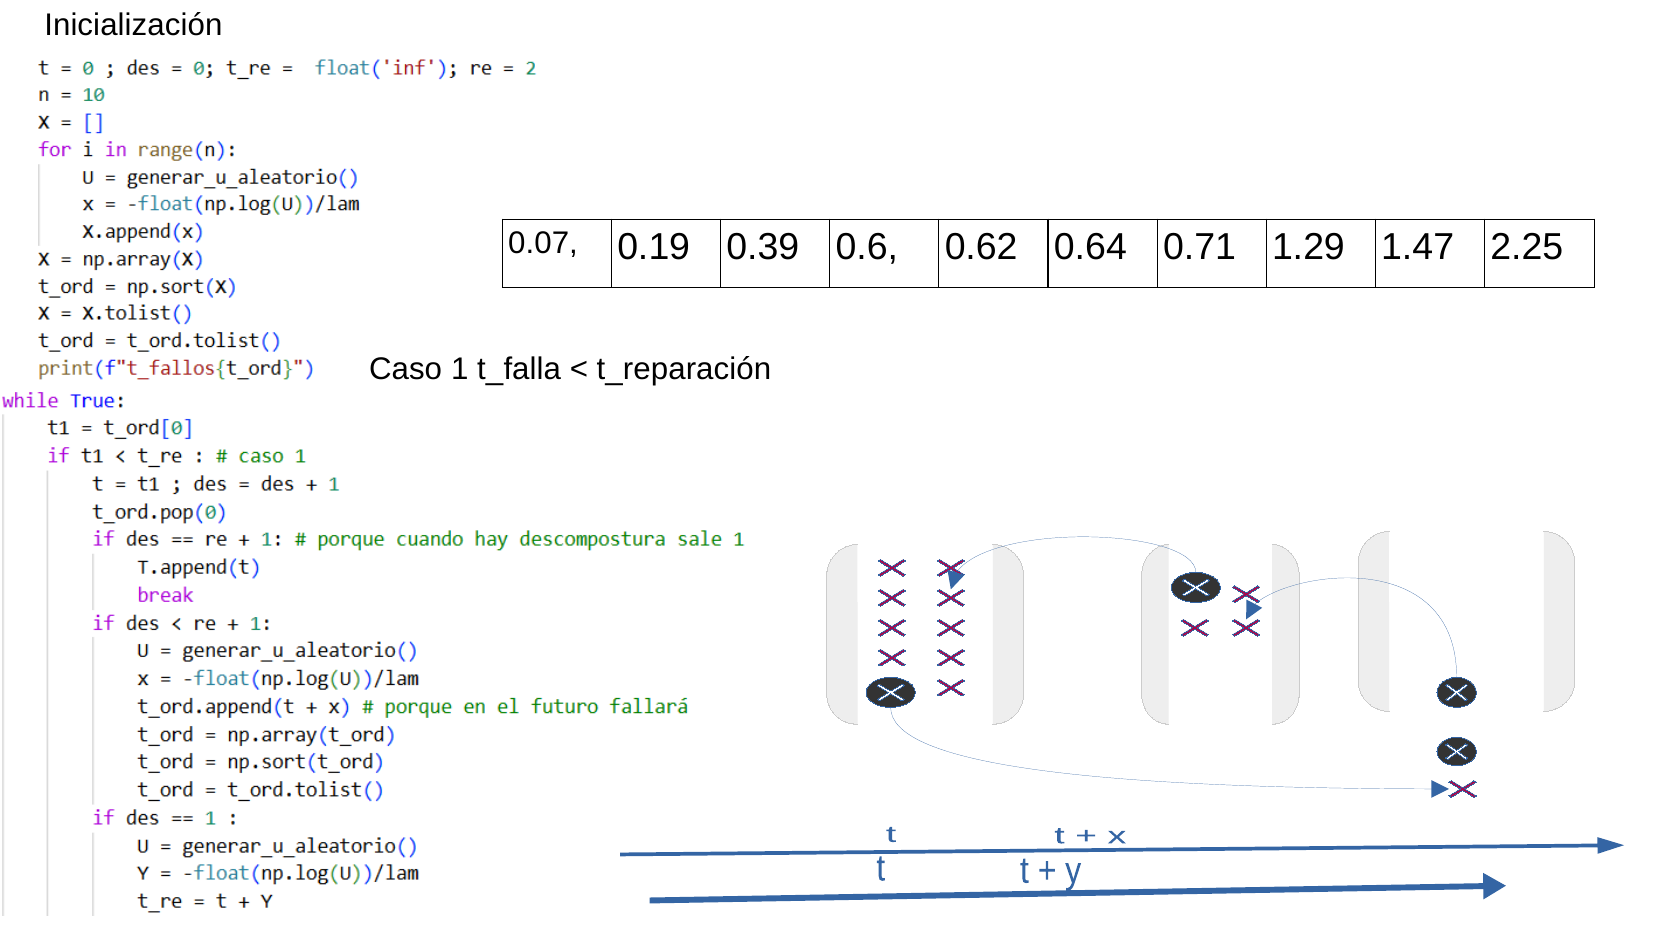

Inicialización
| 0.07, | 0.19 | 0.39 | 0.6, | 0.62 | 0.64 | 0.71 | 1.29 | 1.47 | 2.25 |
| --- | --- | --- | --- | --- | --- | --- | --- | --- | --- |
Caso 1 t_falla < t_reparación